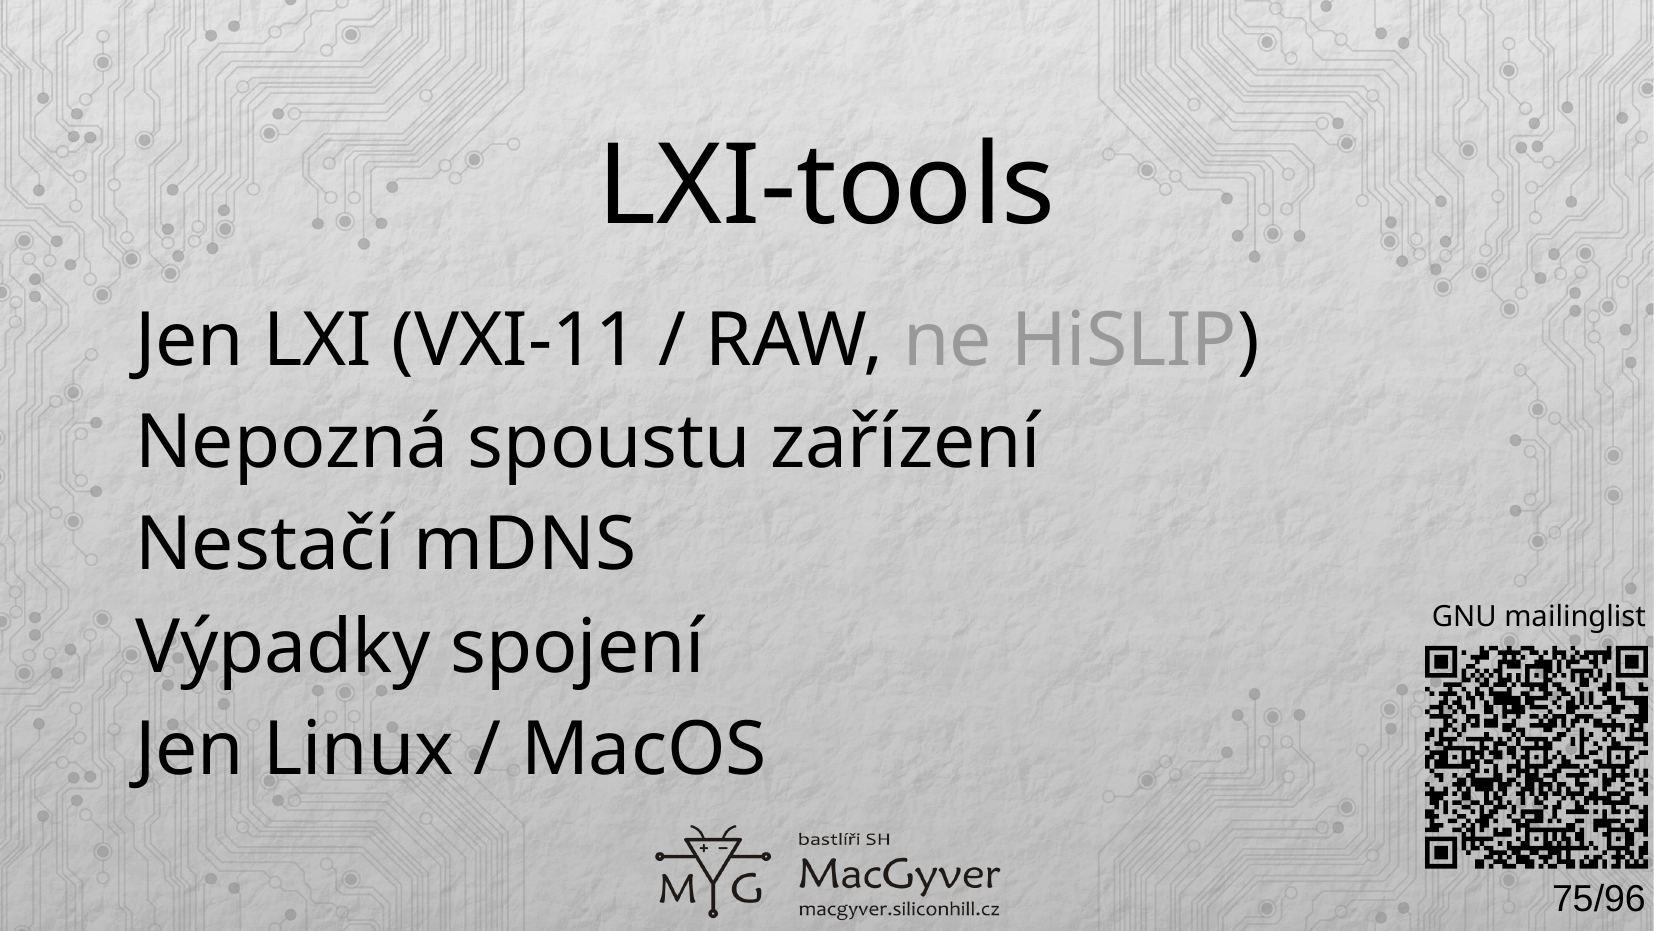

# LXI-tools
Jen LXI (VXI-11 / RAW, ne HiSLIP)
Nepozná spoustu zařízení
Nestačí mDNS
Výpadky spojení
Jen Linux / MacOS
GNU mailinglist